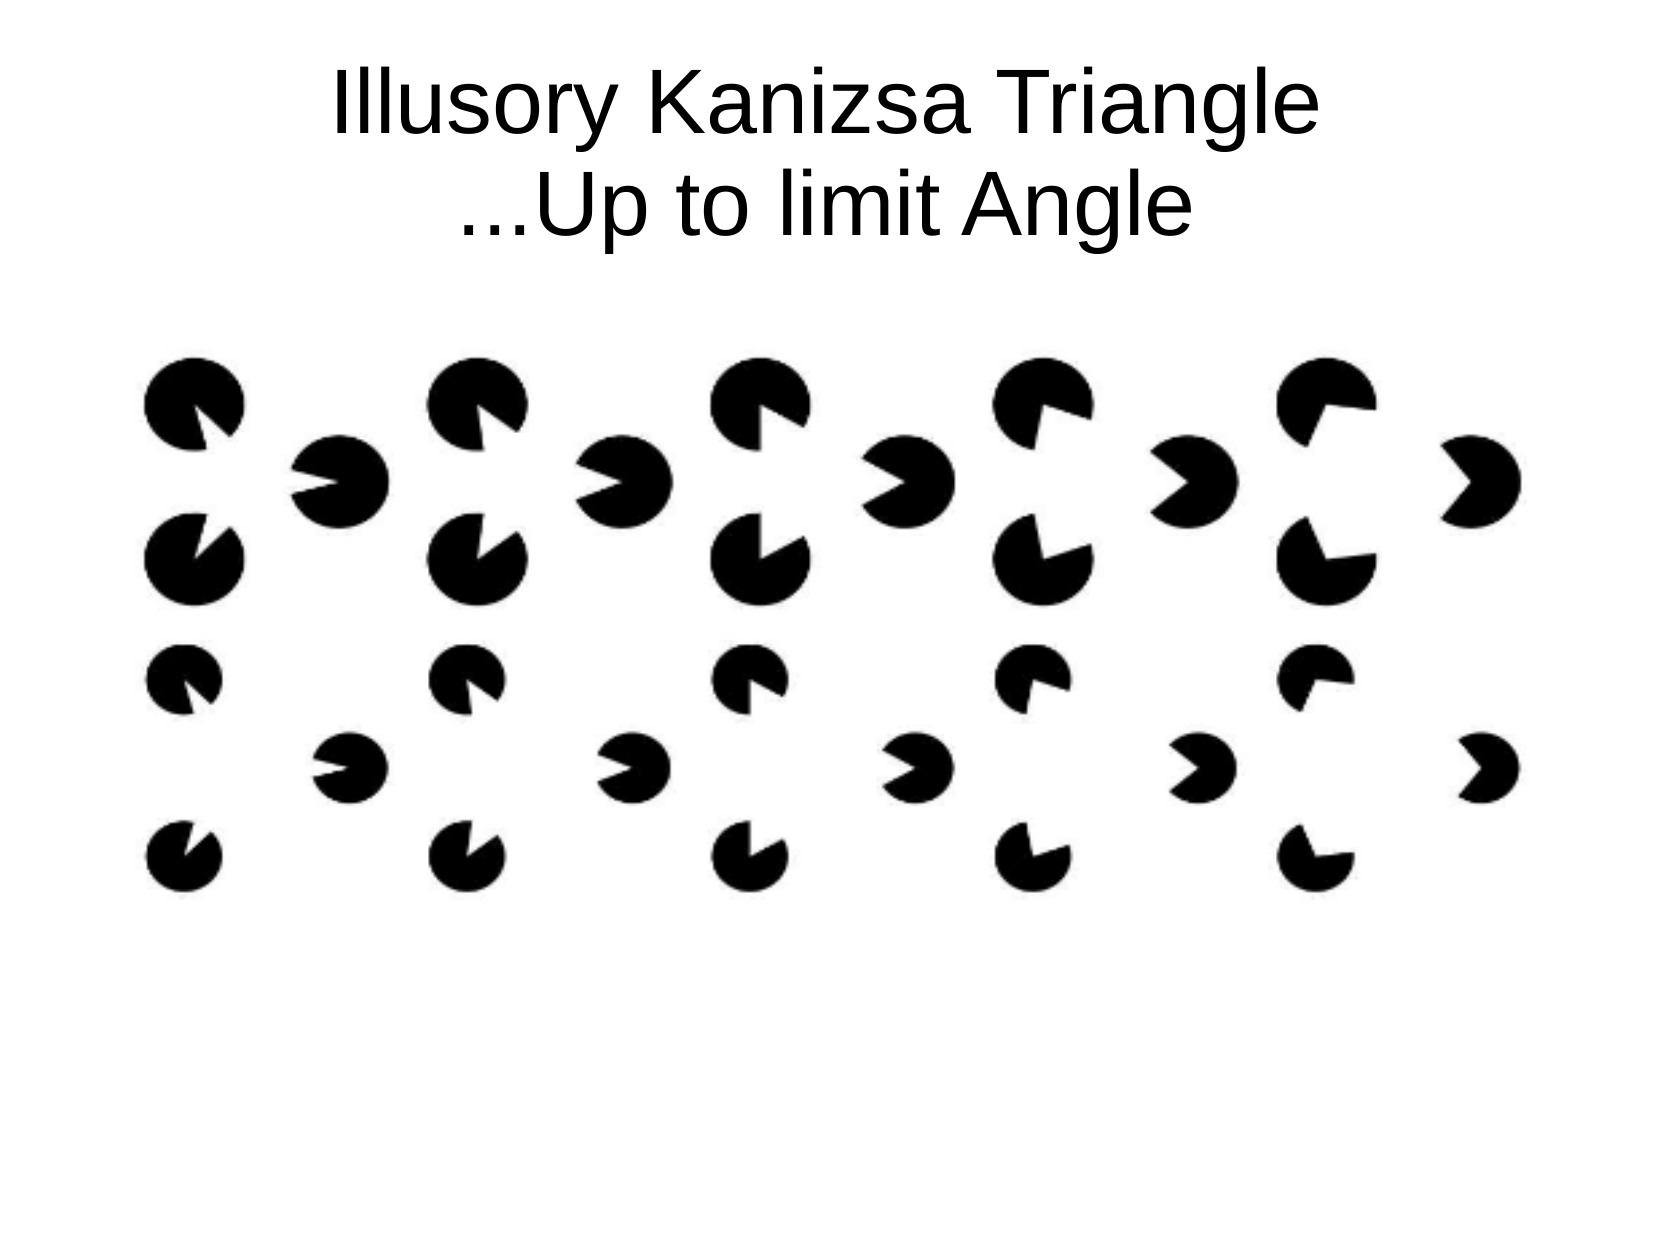

# Illusory Kanizsa Triangle ...Up to limit Angle